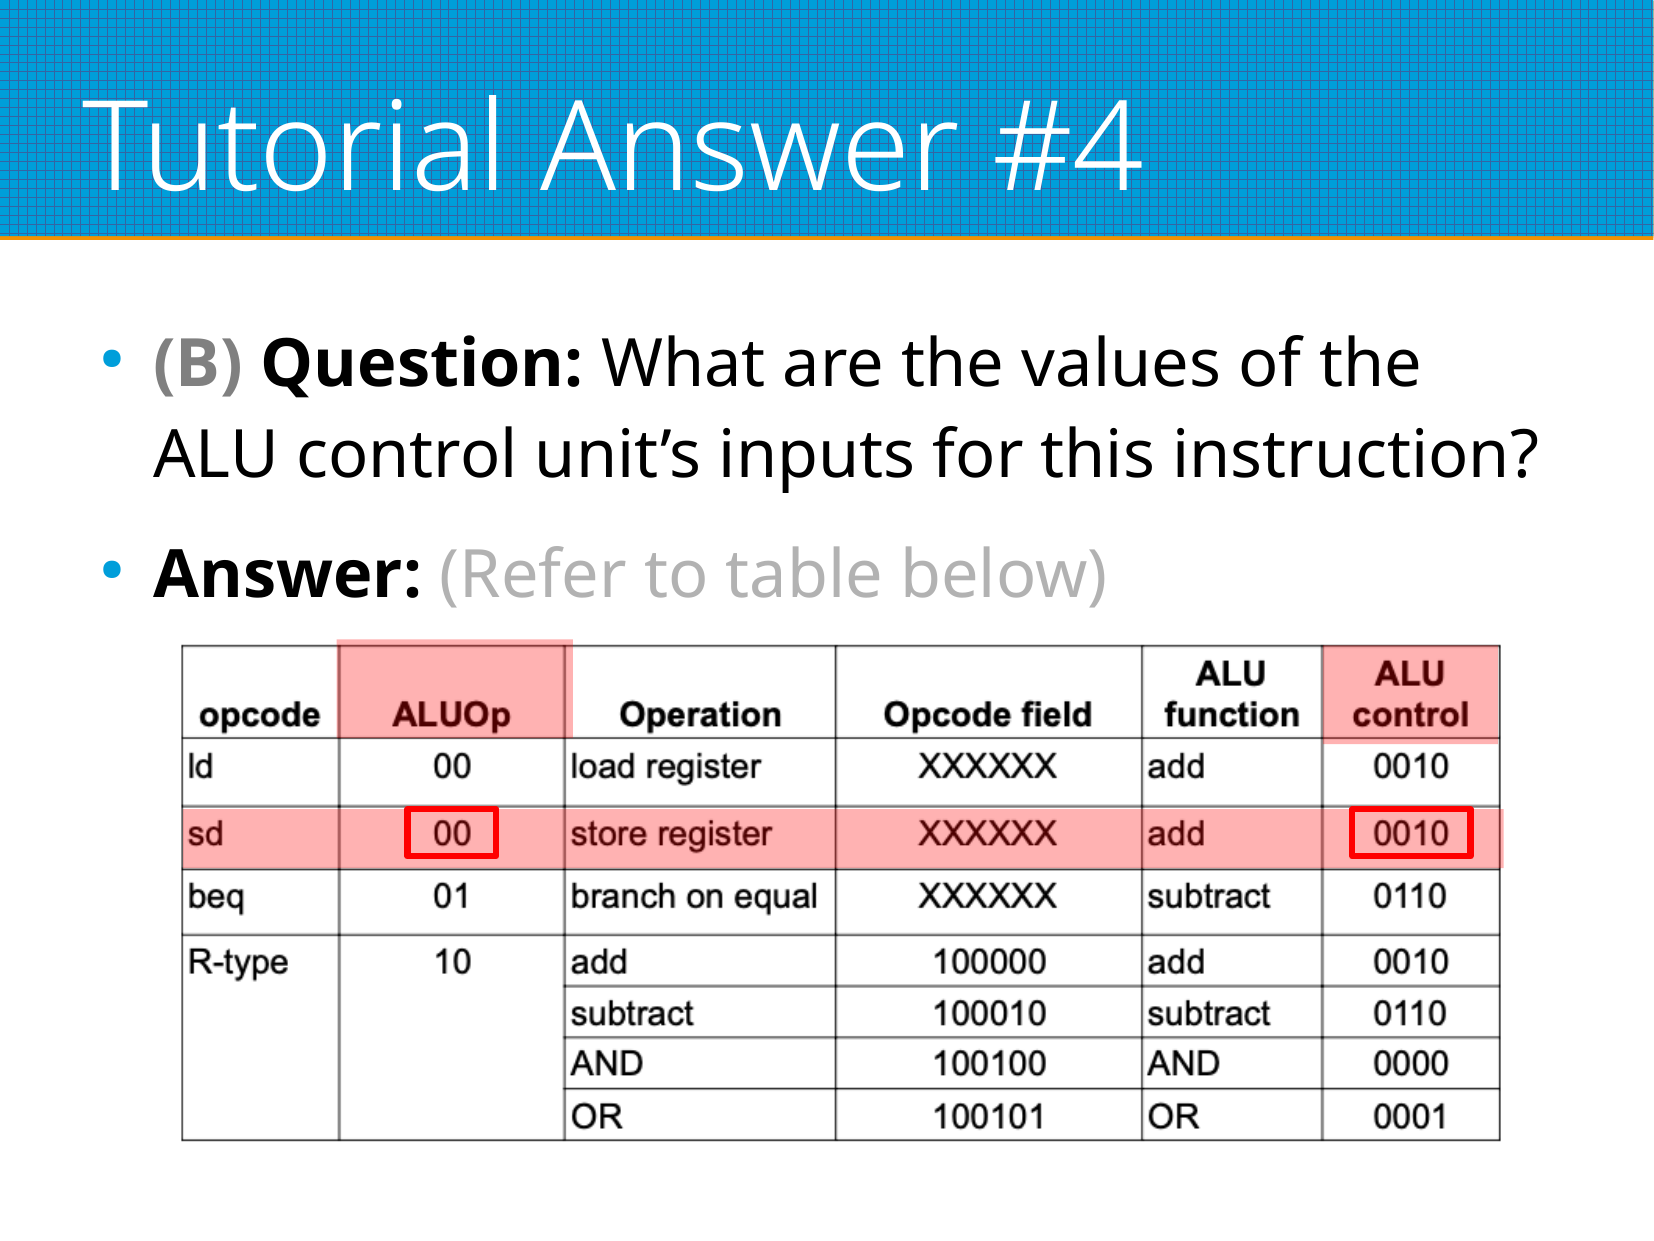

# Tutorial Answer #4
(B) Question: What are the values of the ALU control unit’s inputs for this instruction?
Answer: (Refer to table below)